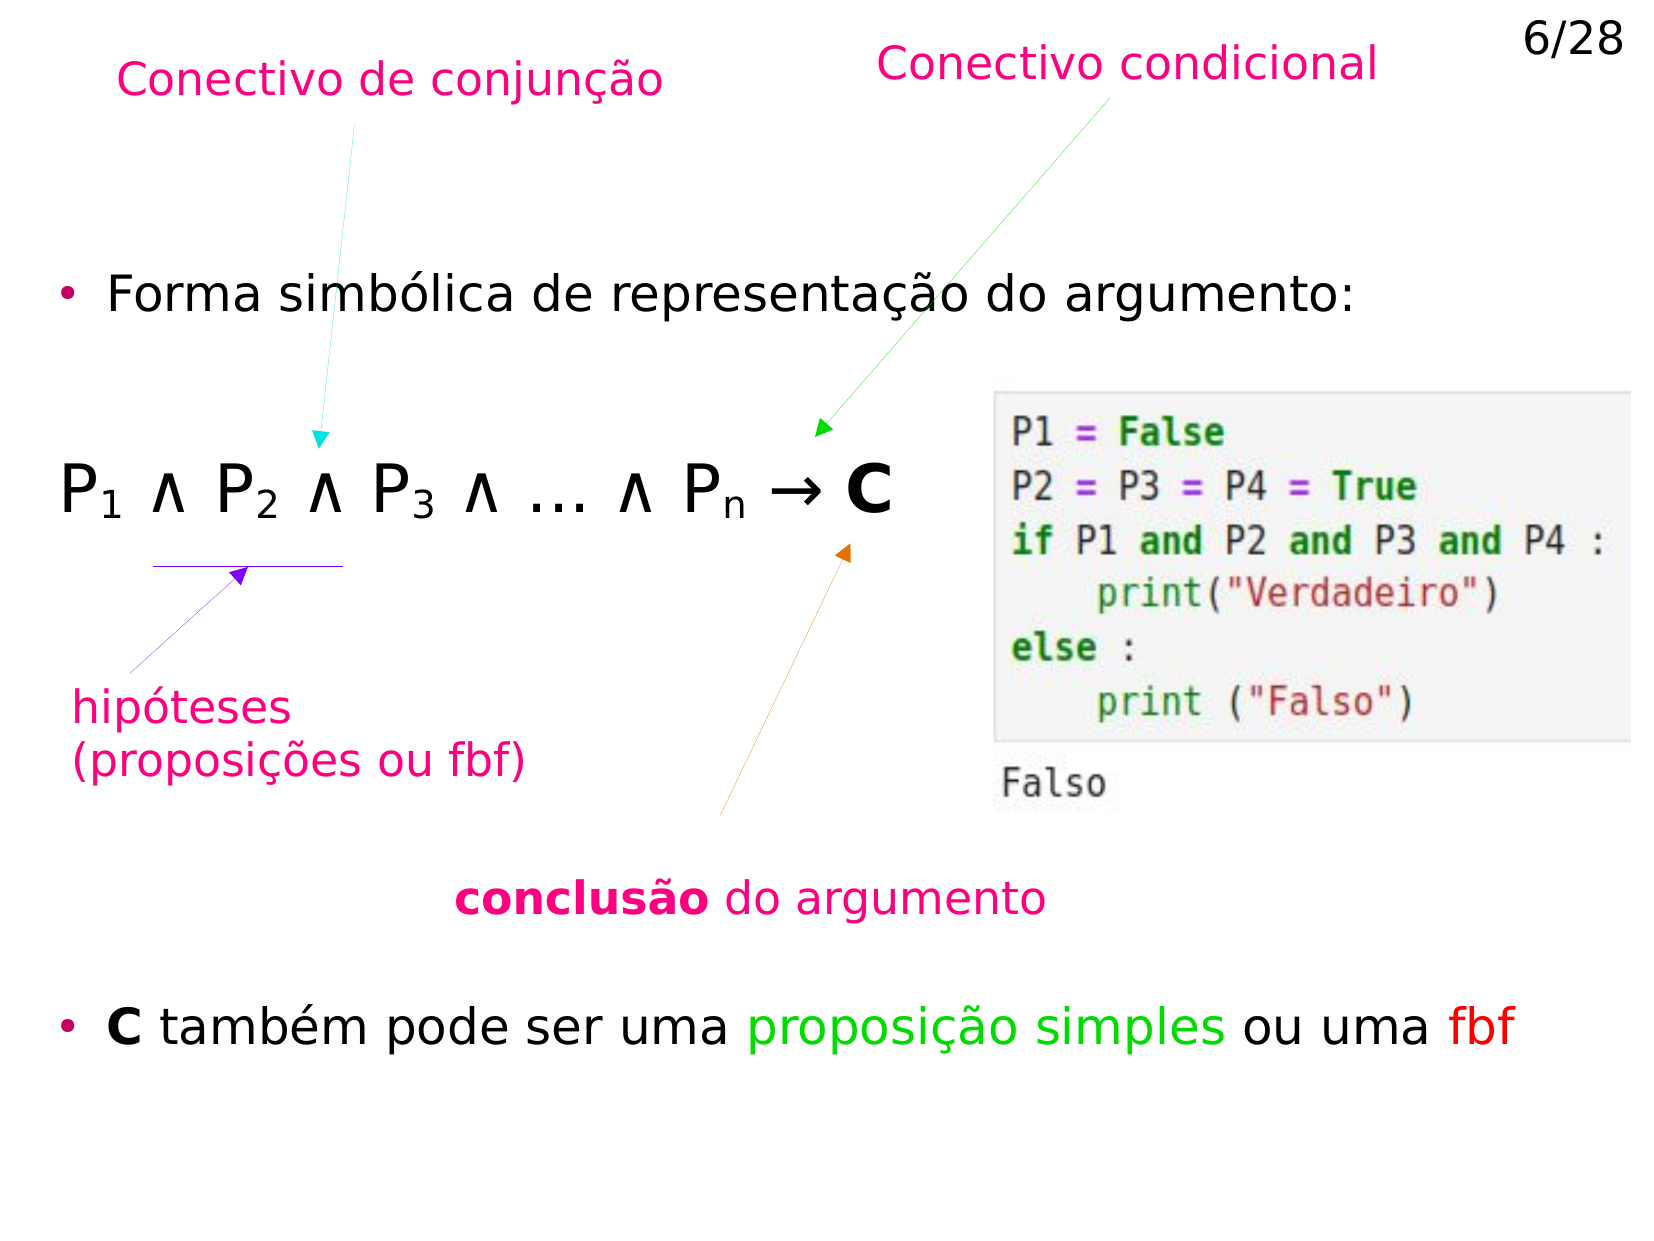

6
Conectivo condicional
Conectivo de conjunção
# Forma simbólica de representação do argumento:
P1 ∧ P2 ∧ P3 ∧ ... ∧ Pn → C
C também pode ser uma proposição simples ou uma fbf
hipóteses
(proposições ou fbf)
conclusão do argumento